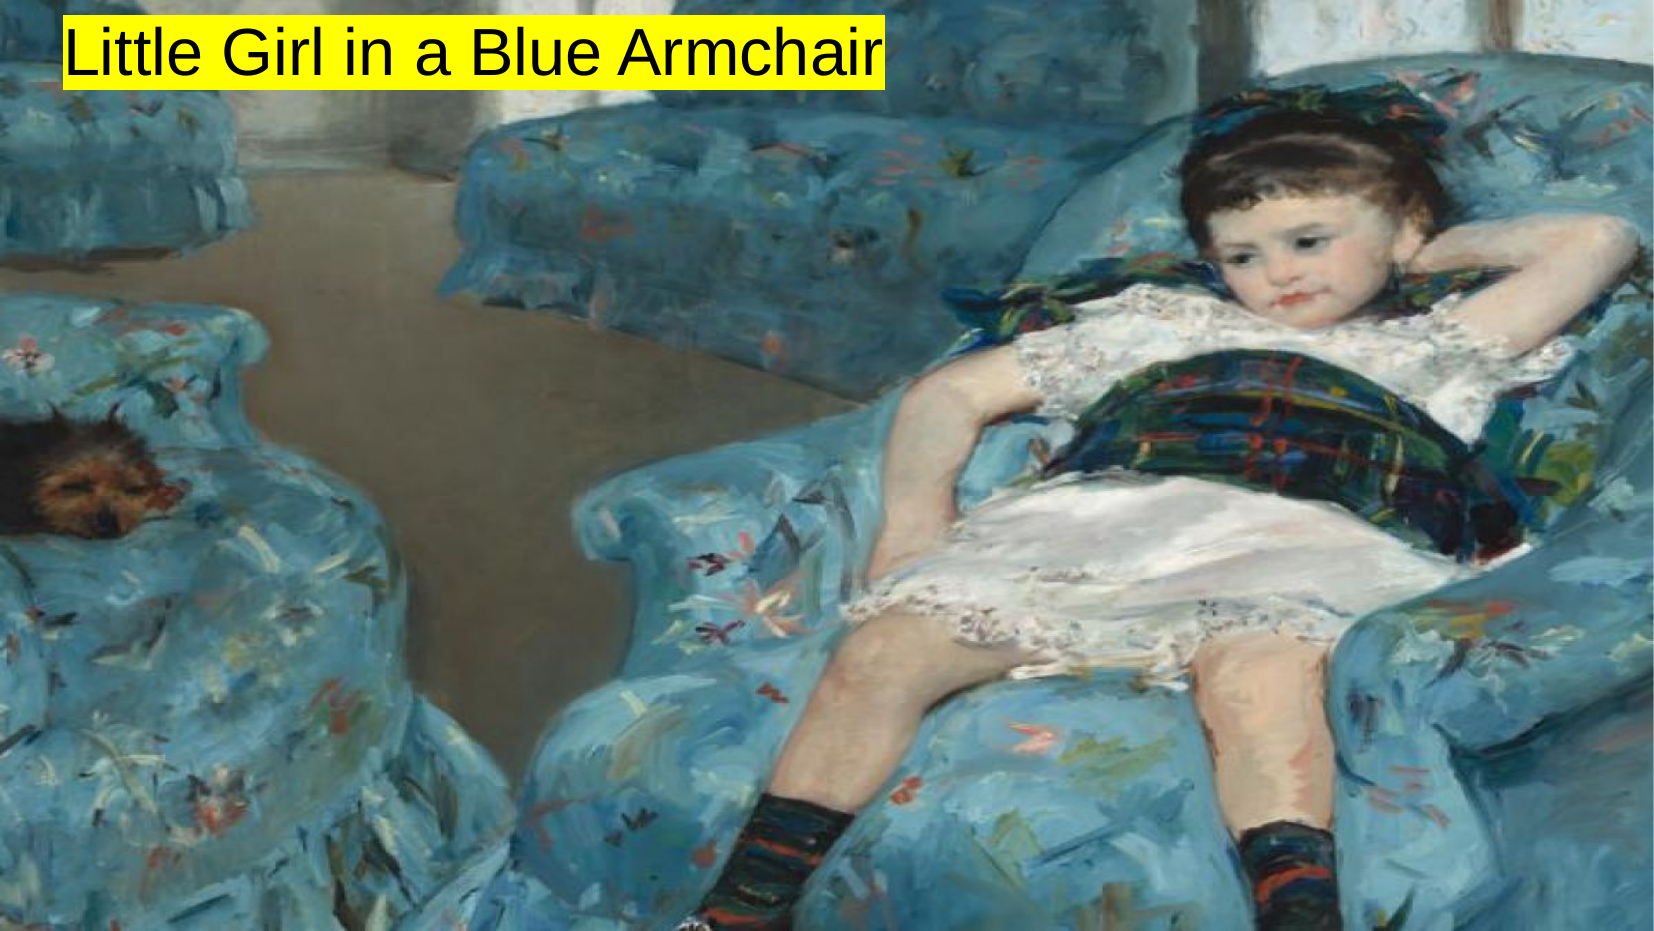

# Little Girl in a Blue Armchair